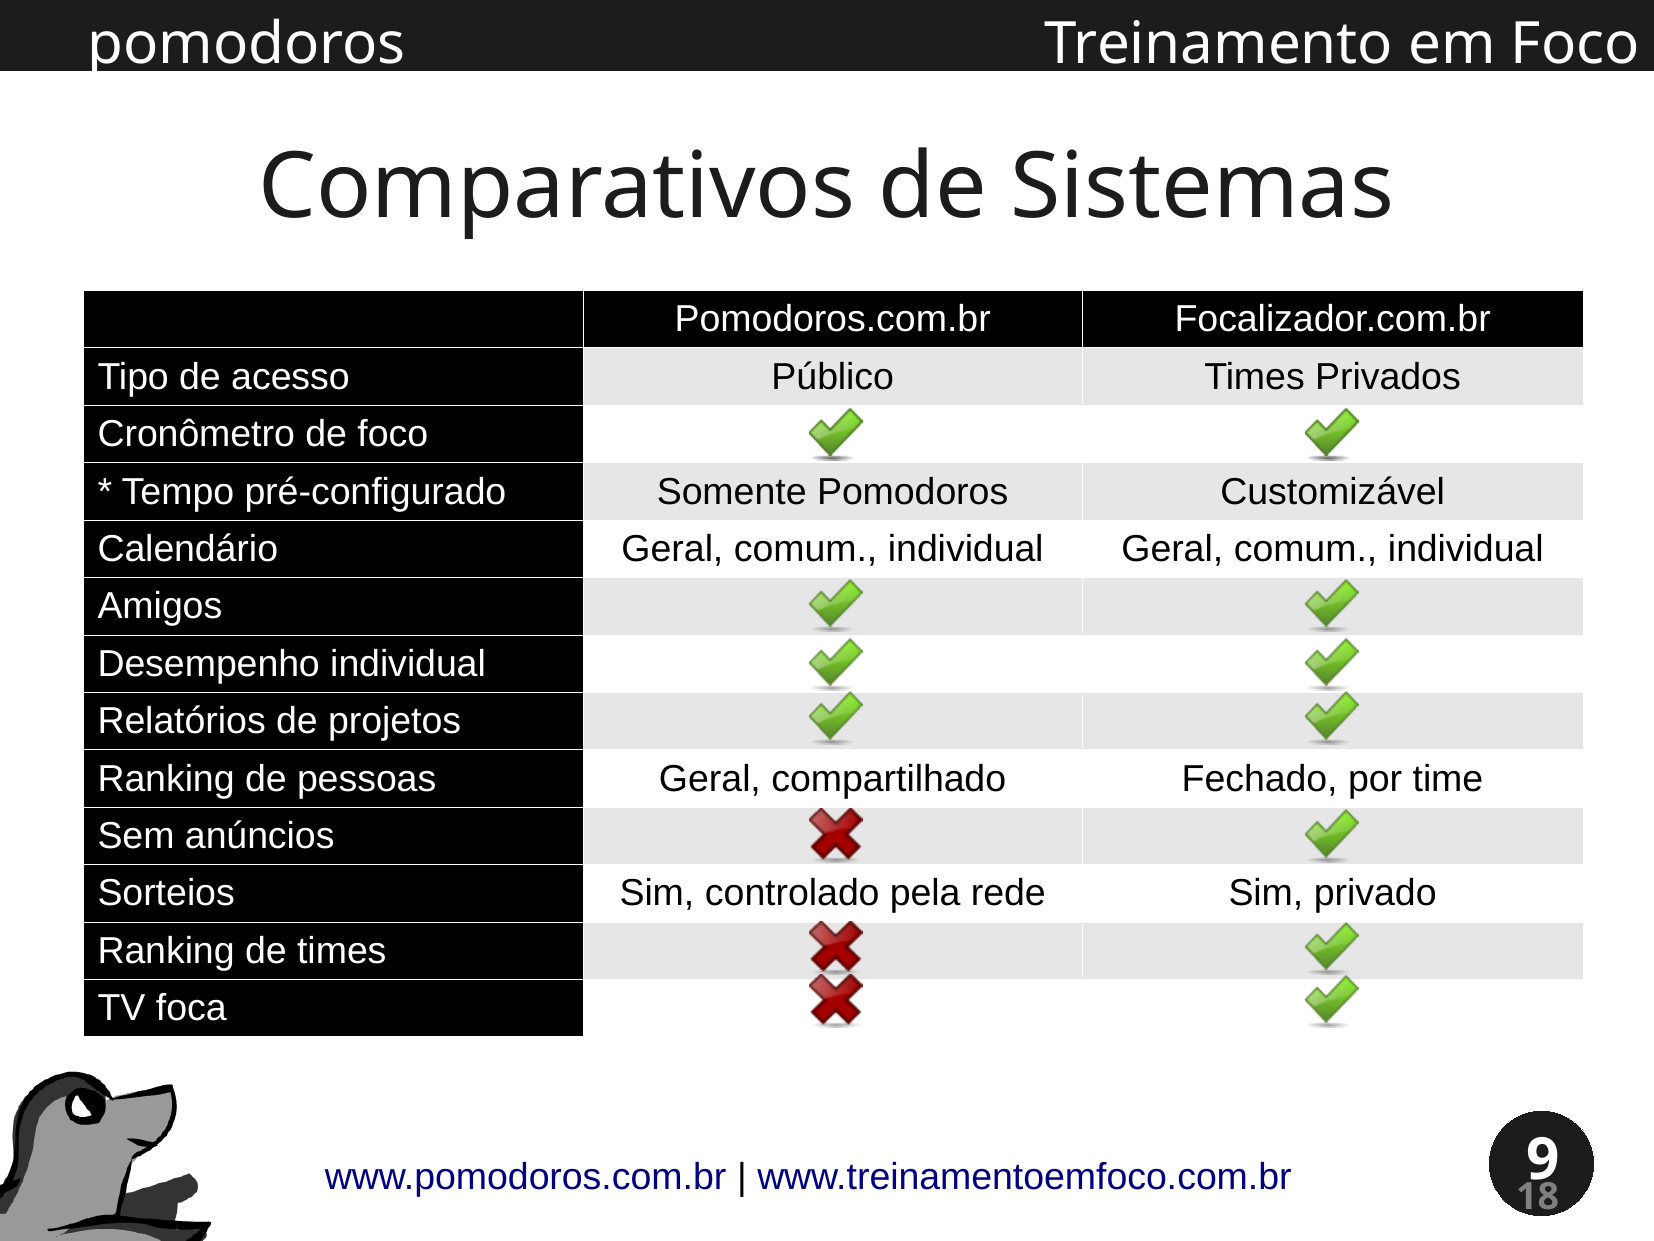

# Comparativos de Sistemas
| | Pomodoros.com.br | Focalizador.com.br |
| --- | --- | --- |
| Tipo de acesso | Público | Times Privados |
| Cronômetro de foco | | |
| \* Tempo pré-configurado | Somente Pomodoros | Customizável |
| Calendário | Geral, comum., individual | Geral, comum., individual |
| Amigos | | |
| Desempenho individual | | |
| Relatórios de projetos | | |
| Ranking de pessoas | Geral, compartilhado | Fechado, por time |
| Sem anúncios | | |
| Sorteios | Sim, controlado pela rede | Sim, privado |
| Ranking de times | | |
| TV foca | | |